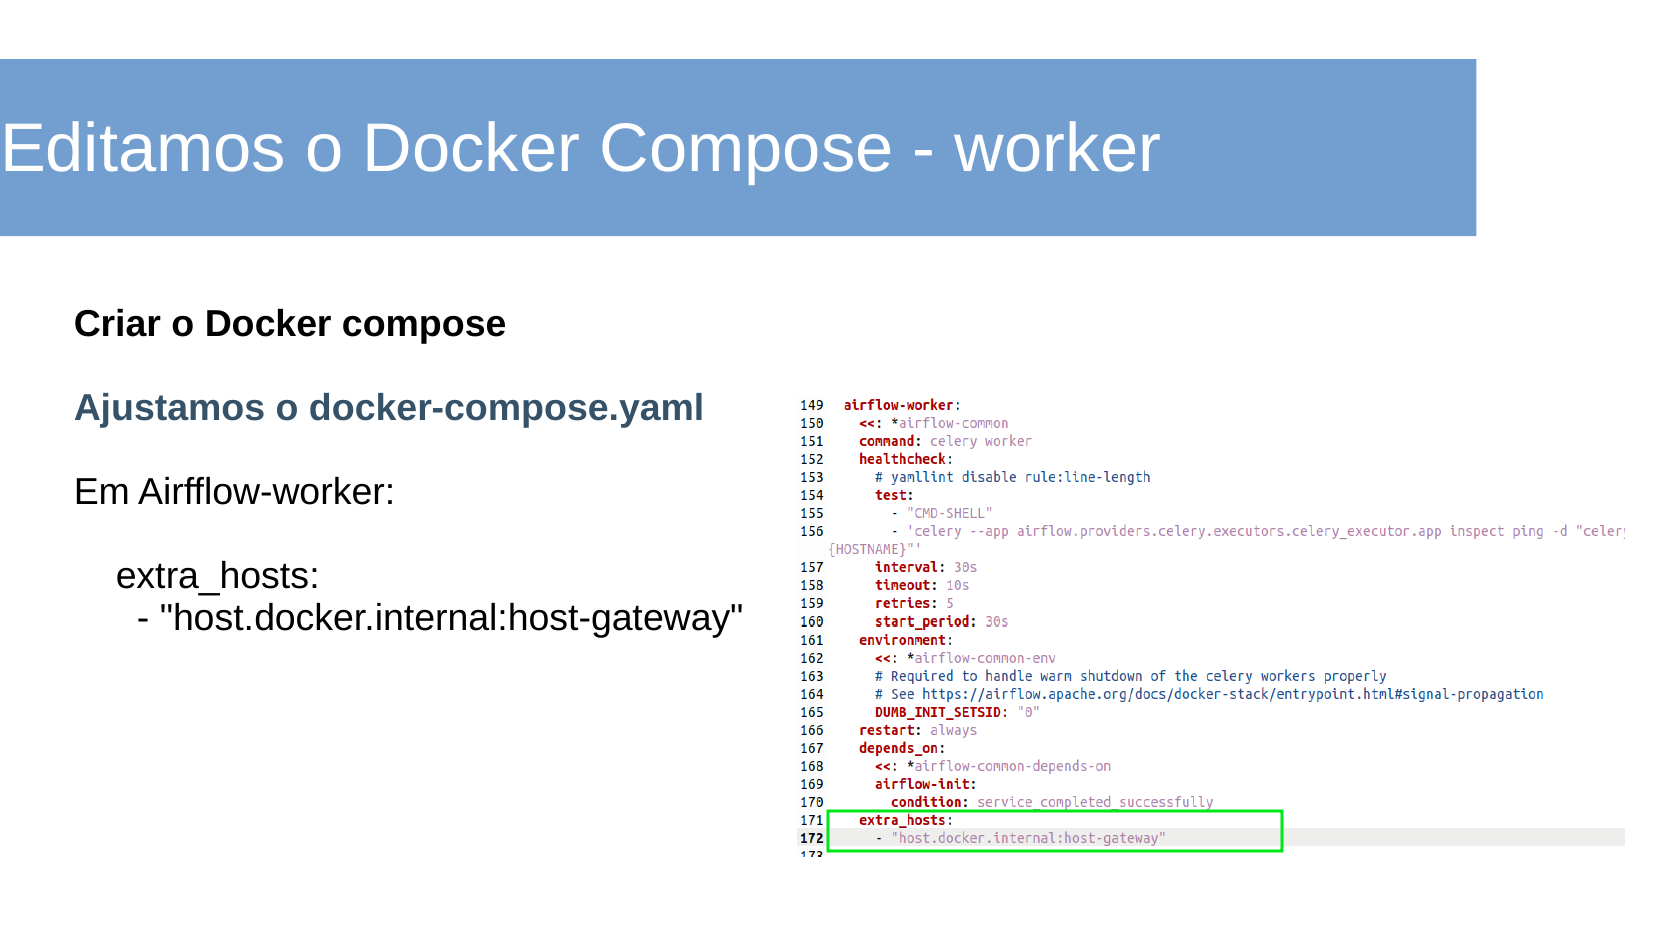

# Editamos o Docker Compose - worker
Criar o Docker compose
Ajustamos o docker-compose.yaml
Em Airfflow-worker:
 extra_hosts:
 - "host.docker.internal:host-gateway"